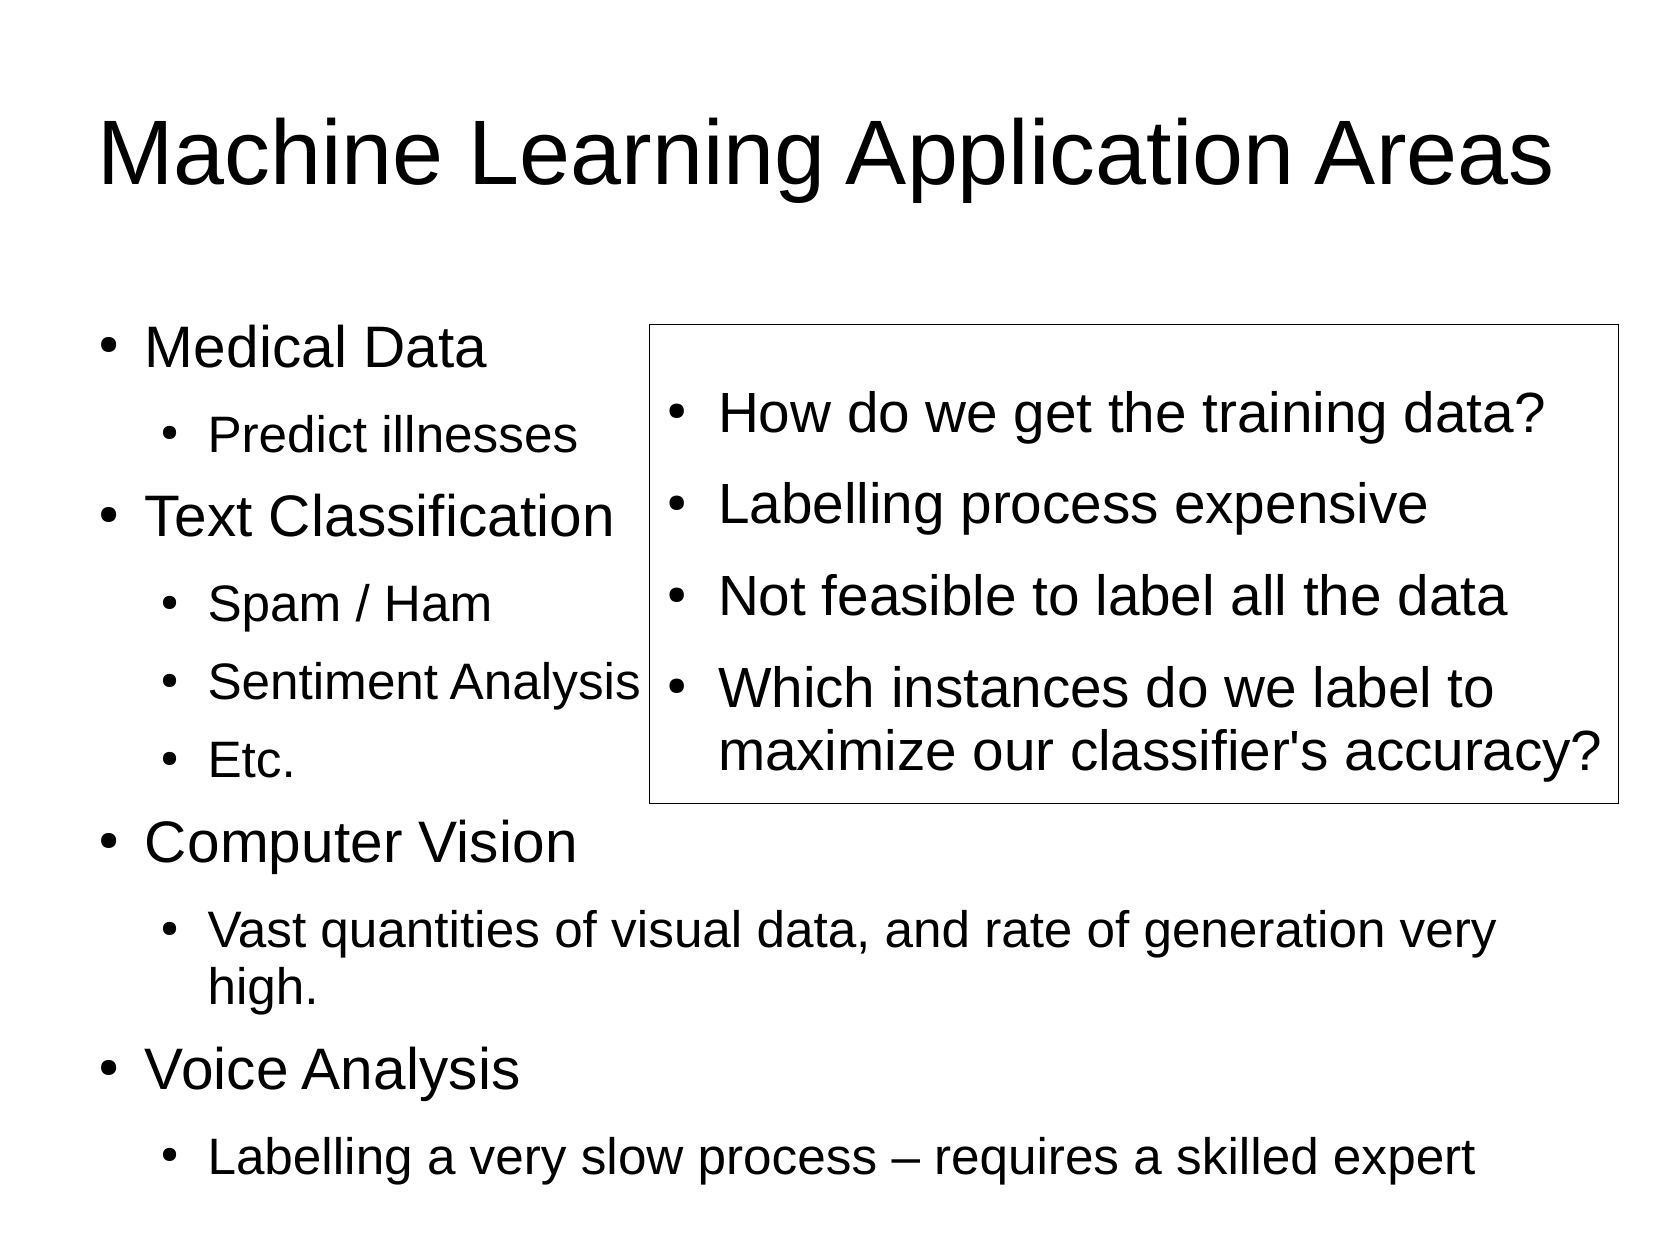

# Machine Learning Application Areas
Medical Data
Predict illnesses
Text Classification
Spam / Ham
Sentiment Analysis
Etc.
Computer Vision
Vast quantities of visual data, and rate of generation very high.
Voice Analysis
Labelling a very slow process – requires a skilled expert
How do we get the training data?
Labelling process expensive
Not feasible to label all the data
Which instances do we label to maximize our classifier's accuracy?